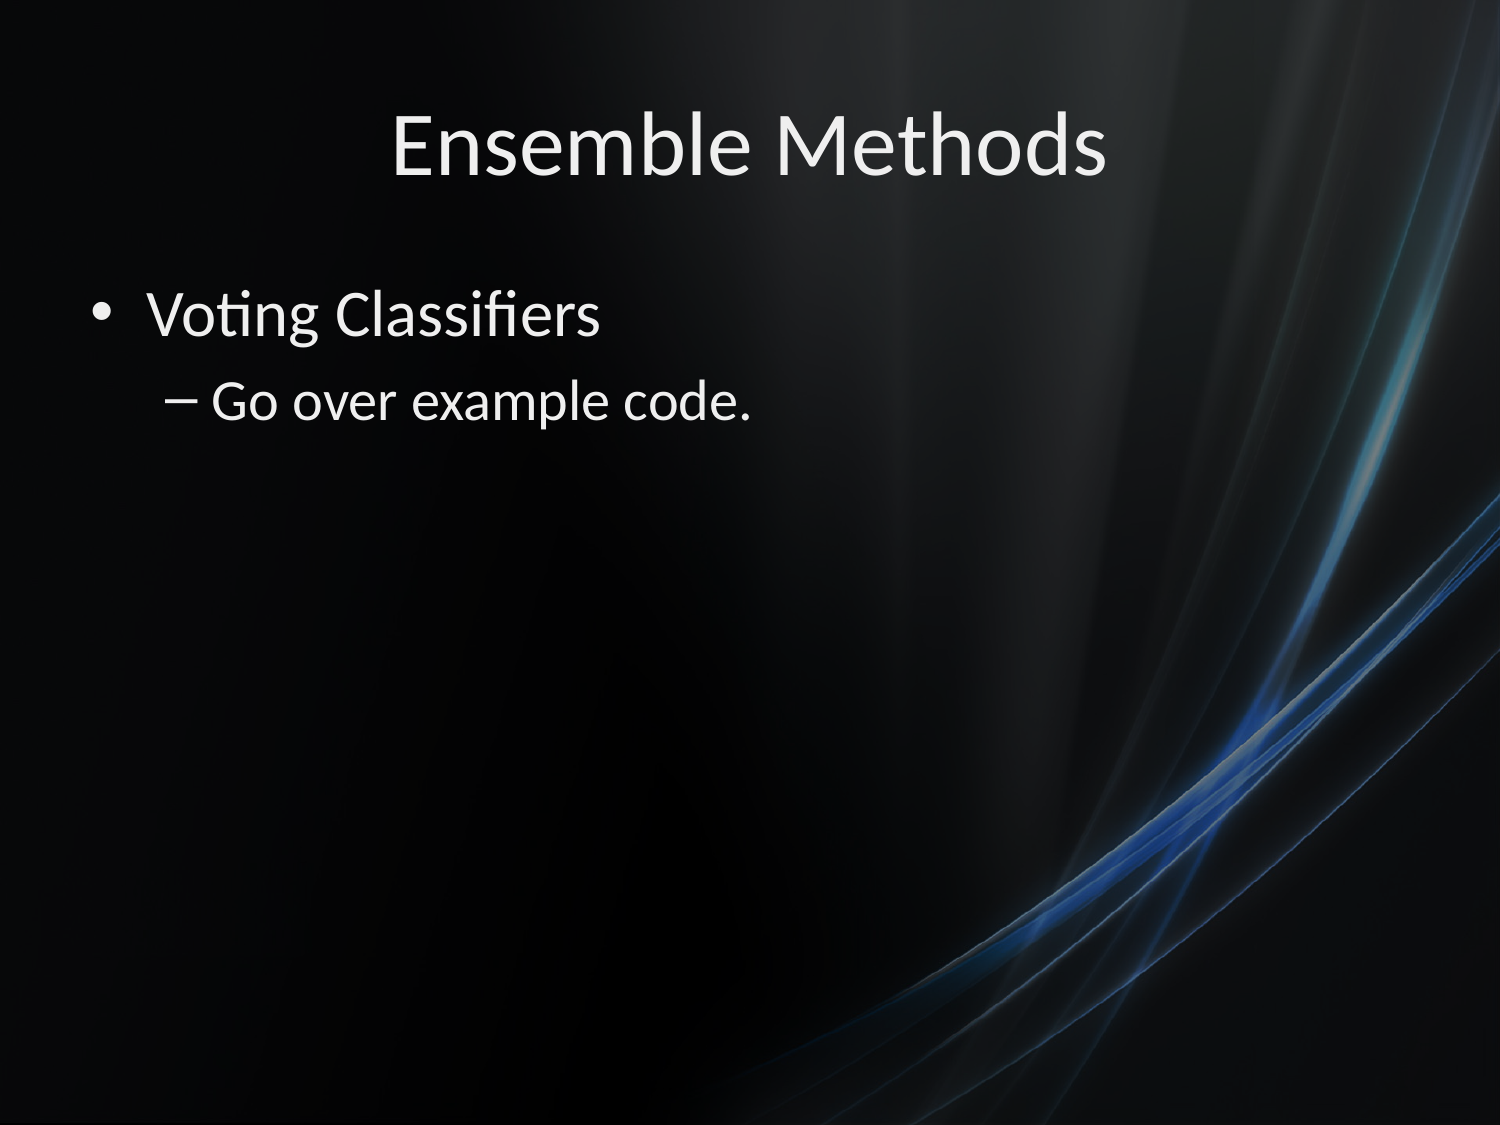

# Ensemble Methods
Voting Classifiers
Go over example code.